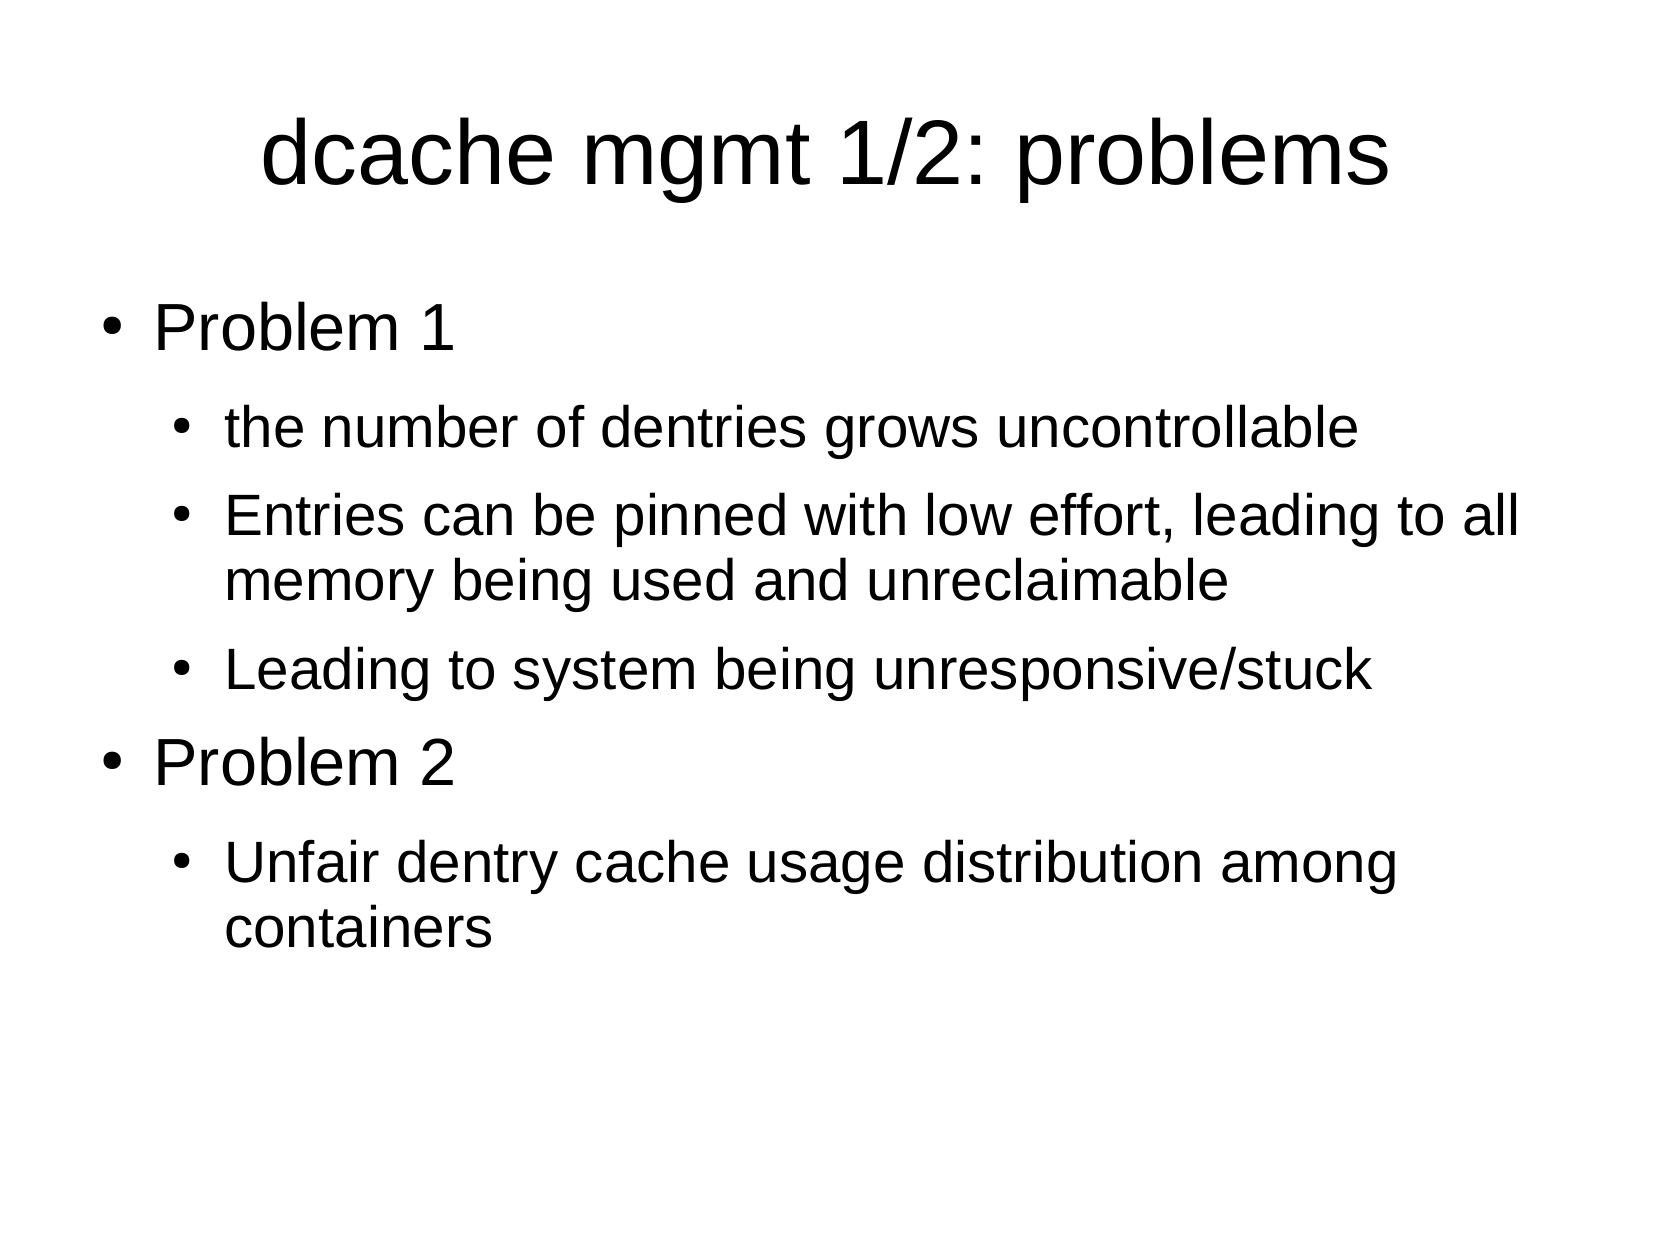

# dcache mgmt 1/2: problems
Problem 1
the number of dentries grows uncontrollable
Entries can be pinned with low effort, leading to all memory being used and unreclaimable
Leading to system being unresponsive/stuck
Problem 2
Unfair dentry cache usage distribution among containers